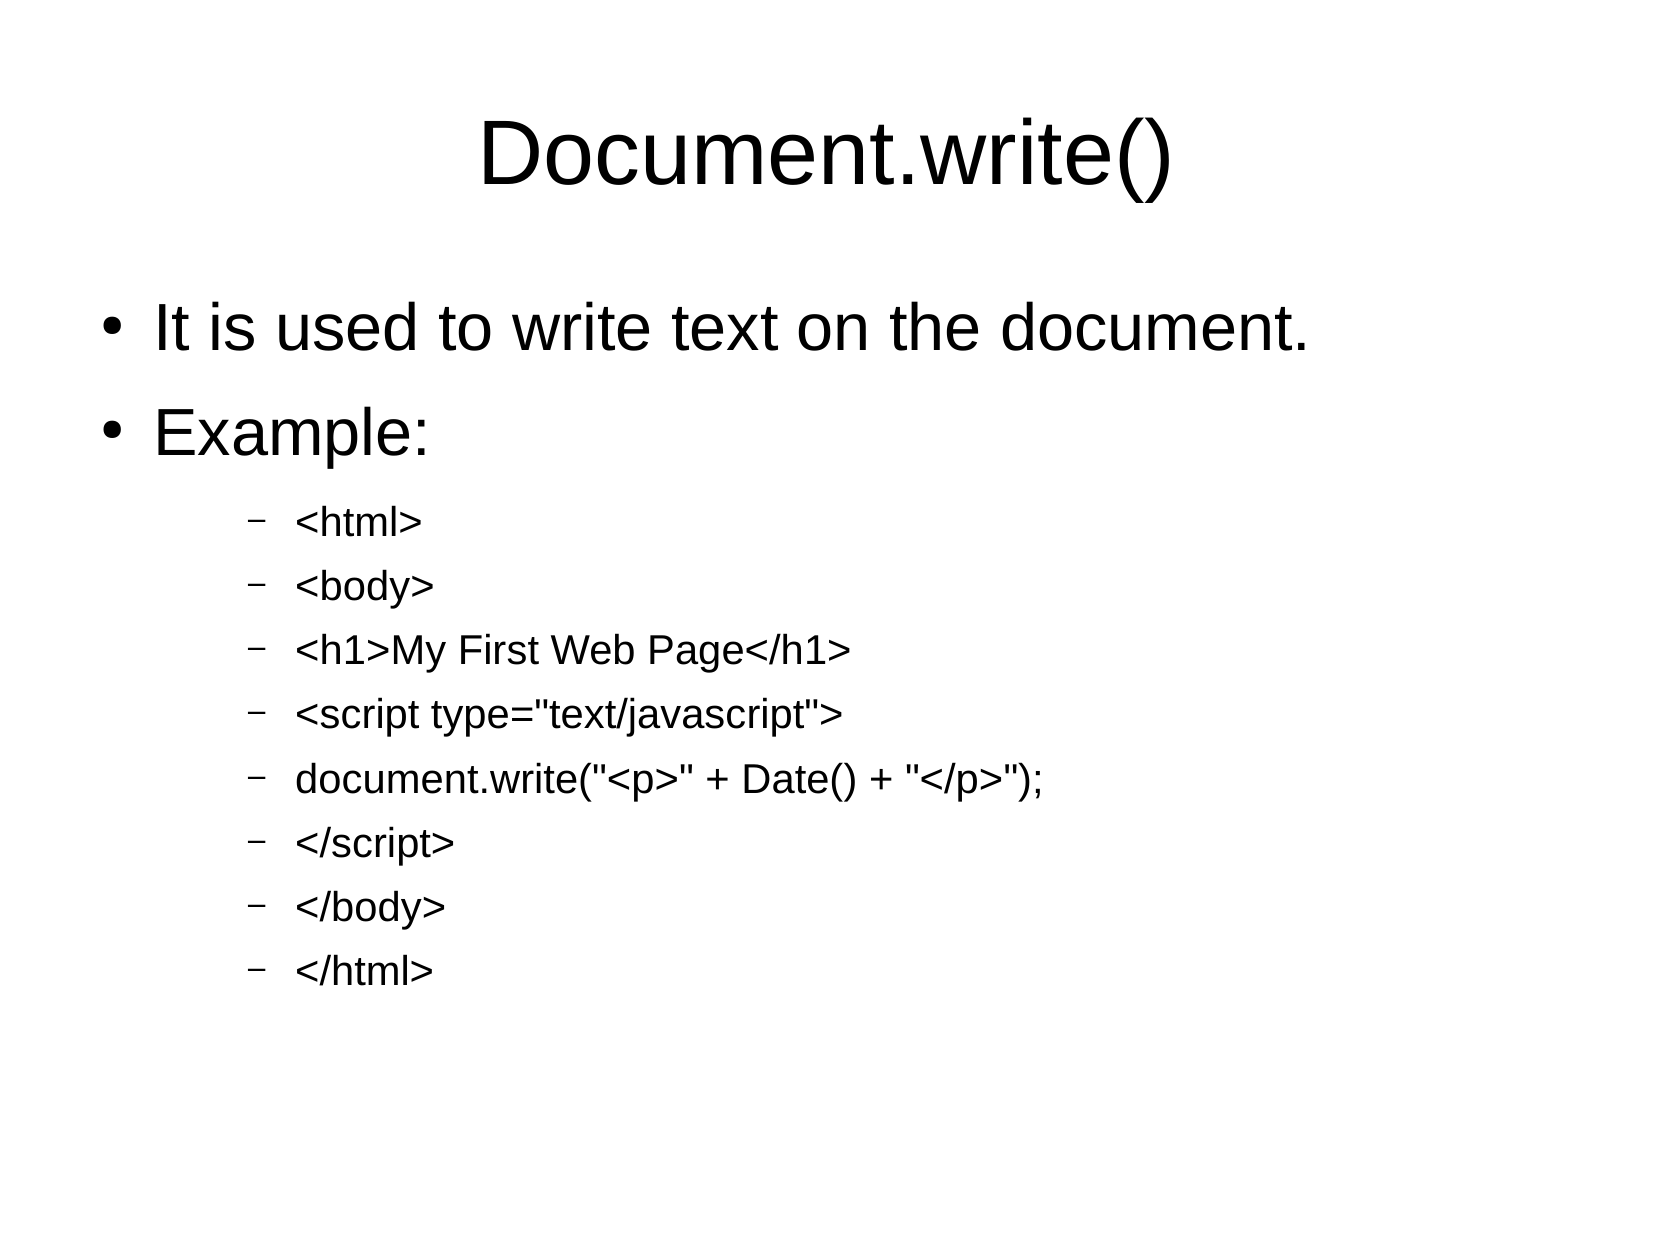

# Document.write()
It is used to write text on the document.
Example:
<html>
<body>
<h1>My First Web Page</h1>
<script type="text/javascript">
document.write("<p>" + Date() + "</p>");
</script>
</body>
</html>